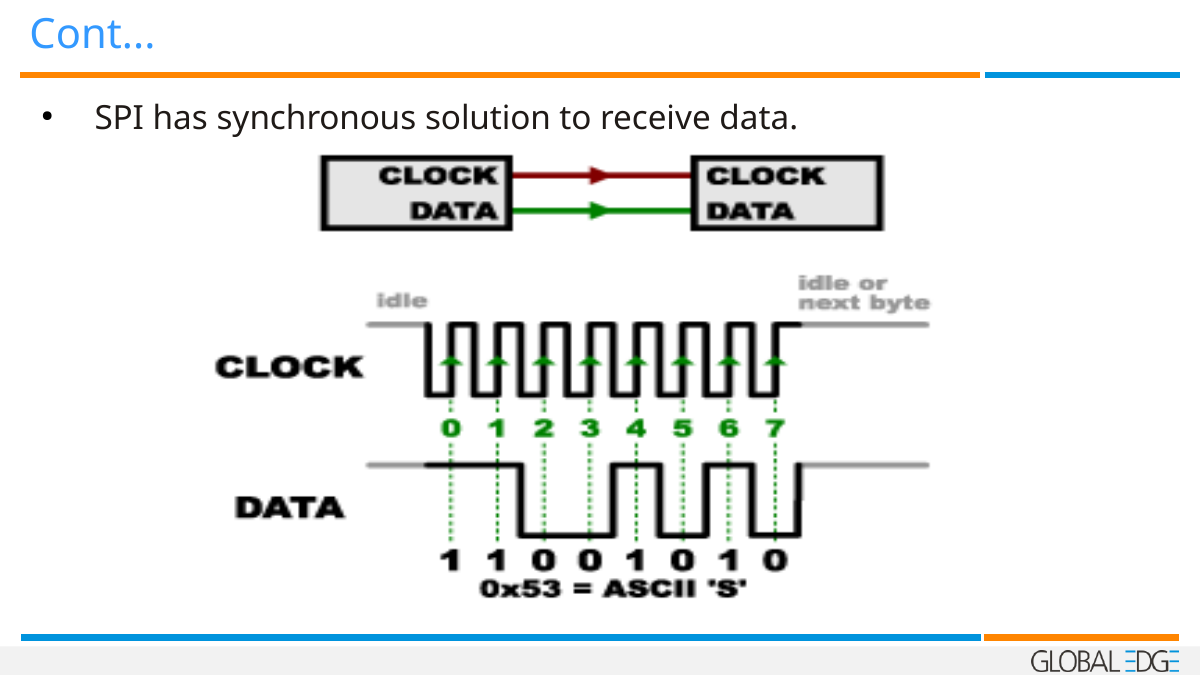

# Cont...
SPI has synchronous solution to receive data.